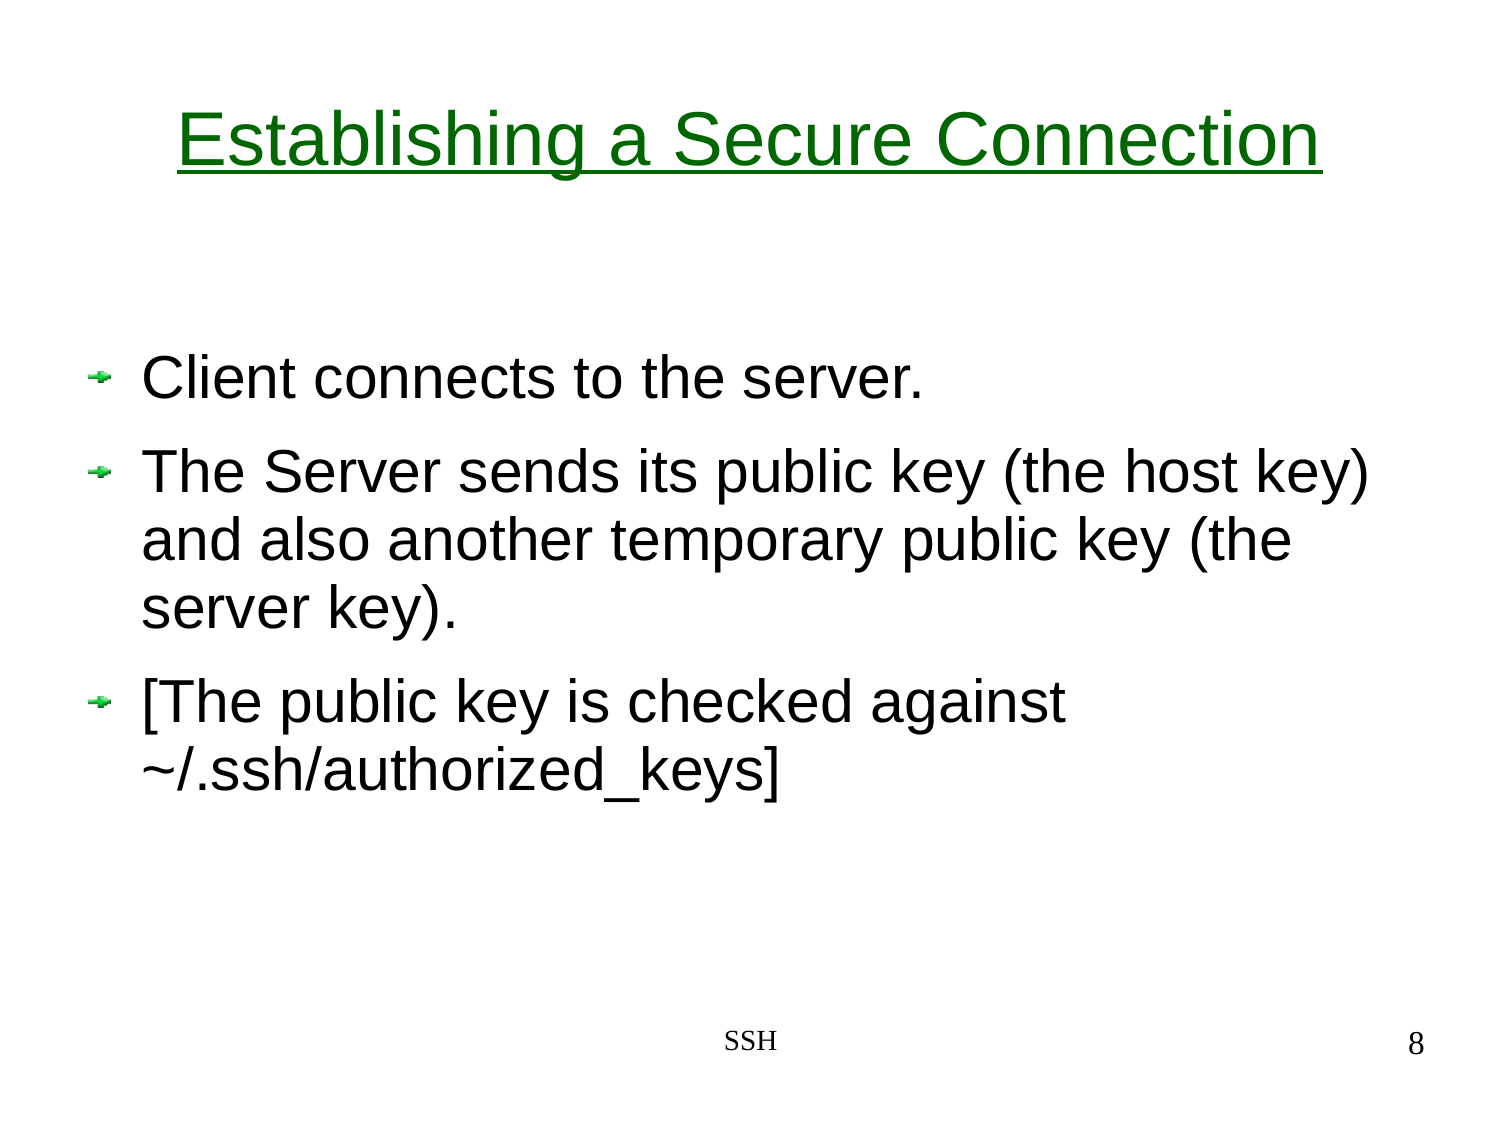

# Establishing a Secure Connection
Client connects to the server.
The Server sends its public key (the host key) and also another temporary public key (the server key).
[The public key is checked against ~/.ssh/authorized_keys]
SSH
8